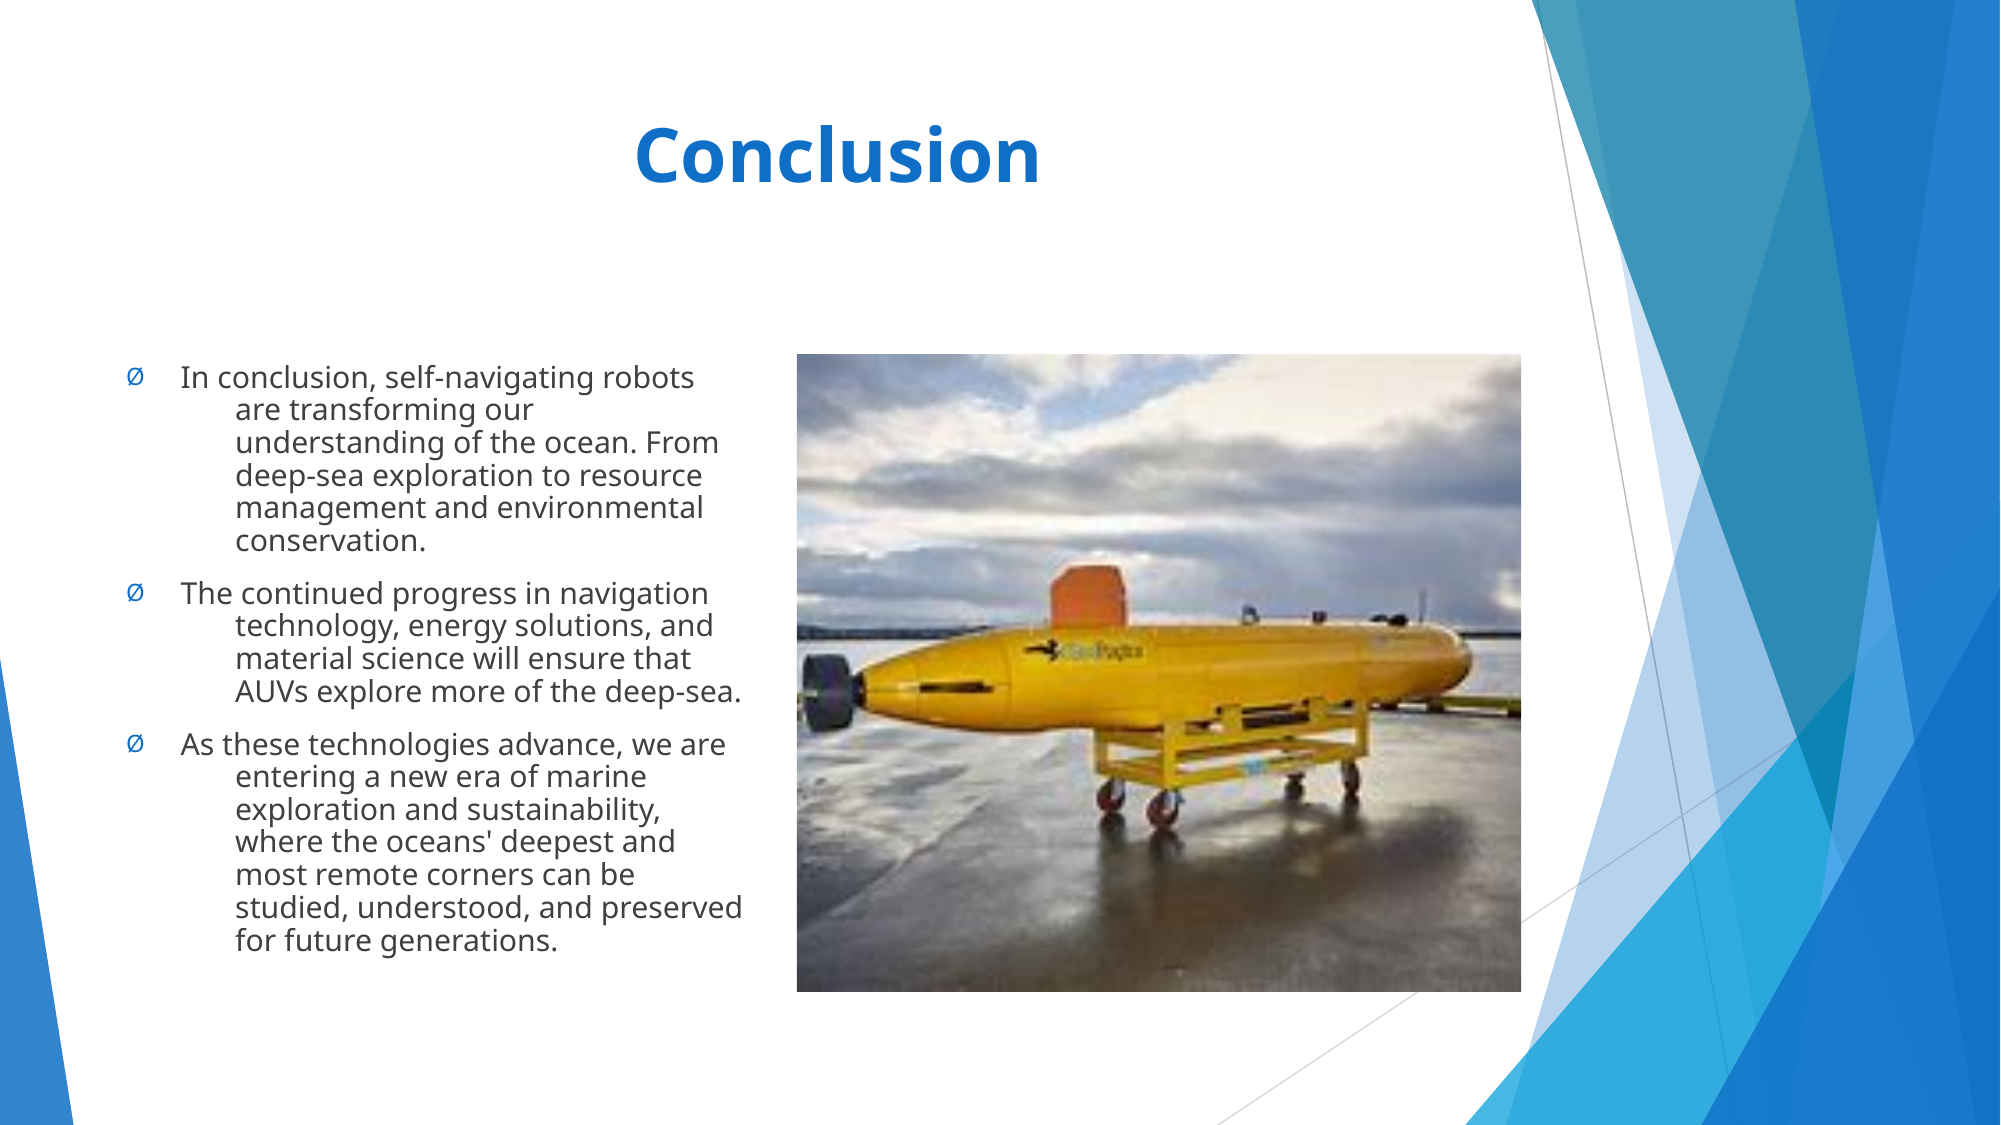

# Conclusion
In conclusion, self-navigating robots are transforming our understanding of the ocean. From deep-sea exploration to resource management and environmental conservation.
The continued progress in navigation technology, energy solutions, and material science will ensure that AUVs explore more of the deep-sea.
As these technologies advance, we are entering a new era of marine exploration and sustainability, where the oceans' deepest and most remote corners can be studied, understood, and preserved for future generations.